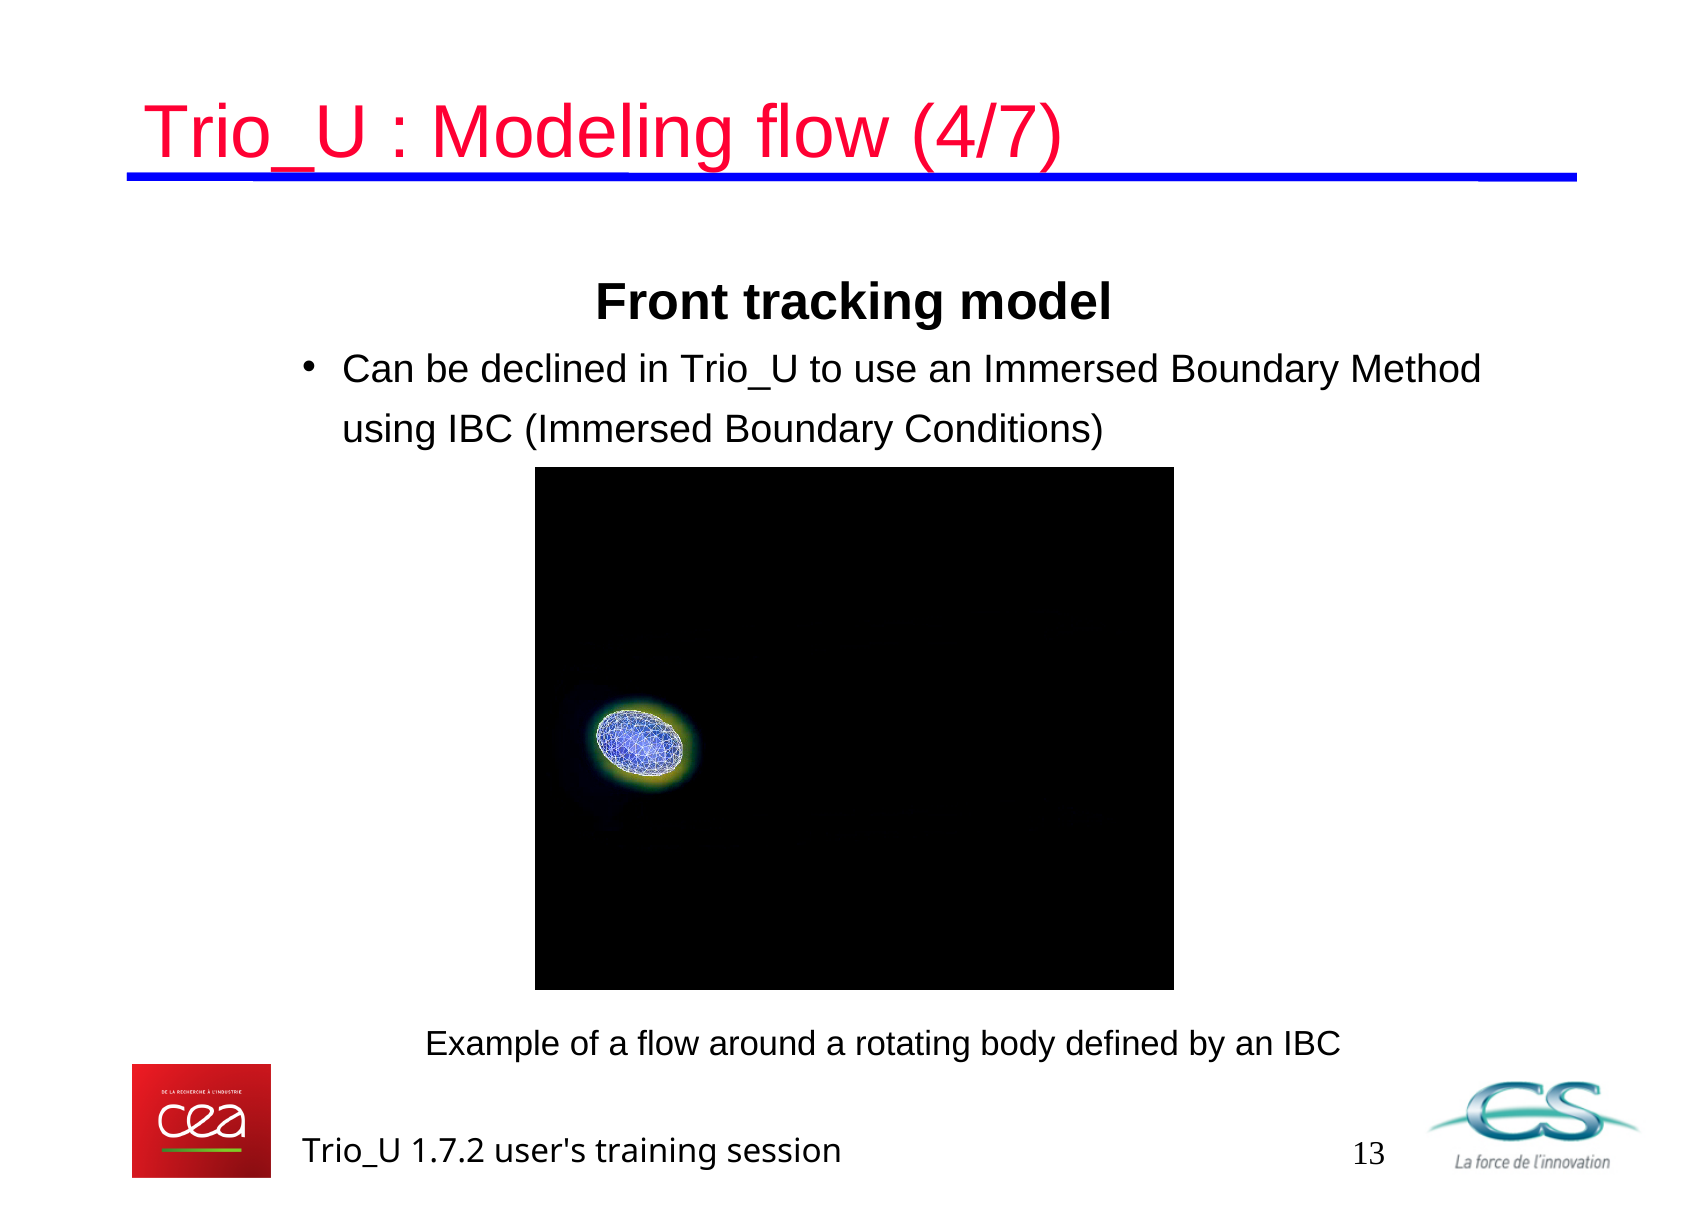

# Trio_U : Modeling flow (4/7)
Front tracking model
Can be declined in Trio_U to use an Immersed Boundary Method
using IBC (Immersed Boundary Conditions)
Example of a flow around a rotating body defined by an IBC
Trio_U 1.7.2 user's training session
13